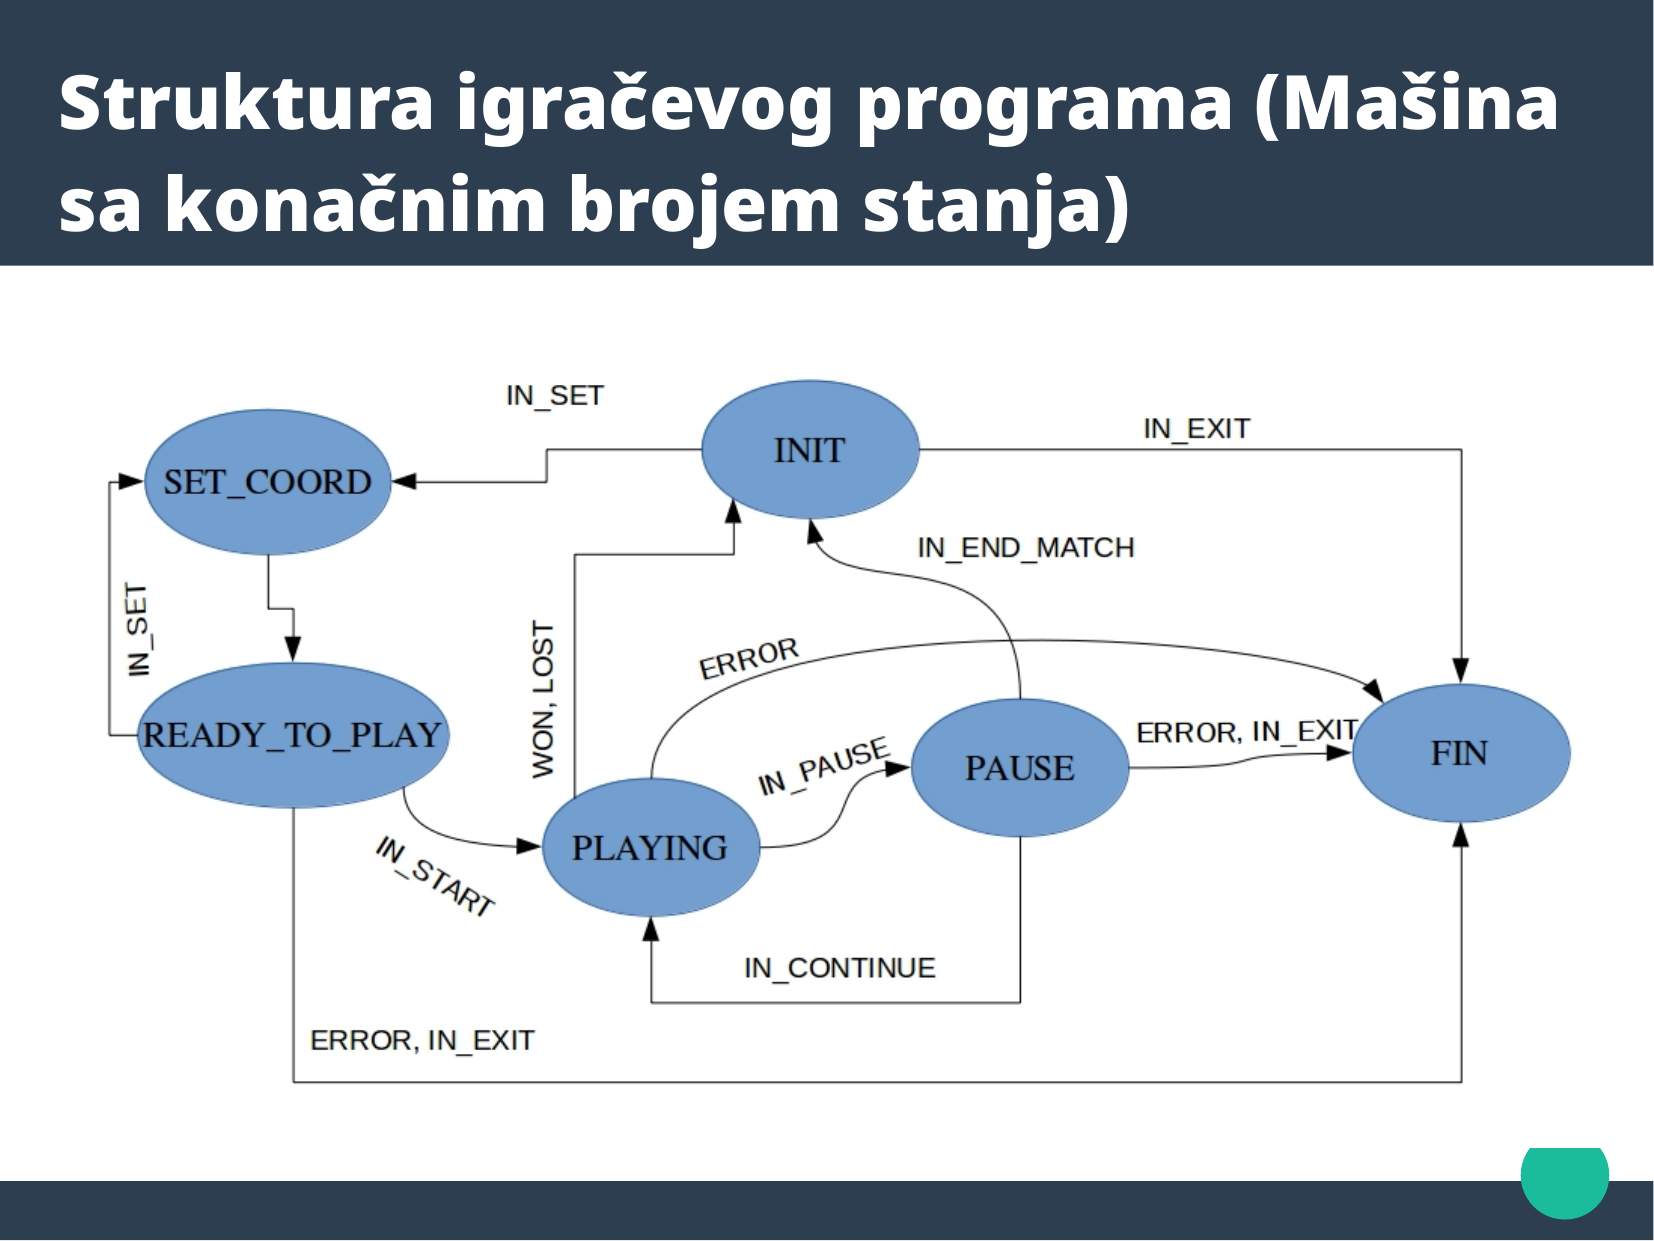

# Struktura igračevog programa (Mašina sa konačnim brojem stanja)